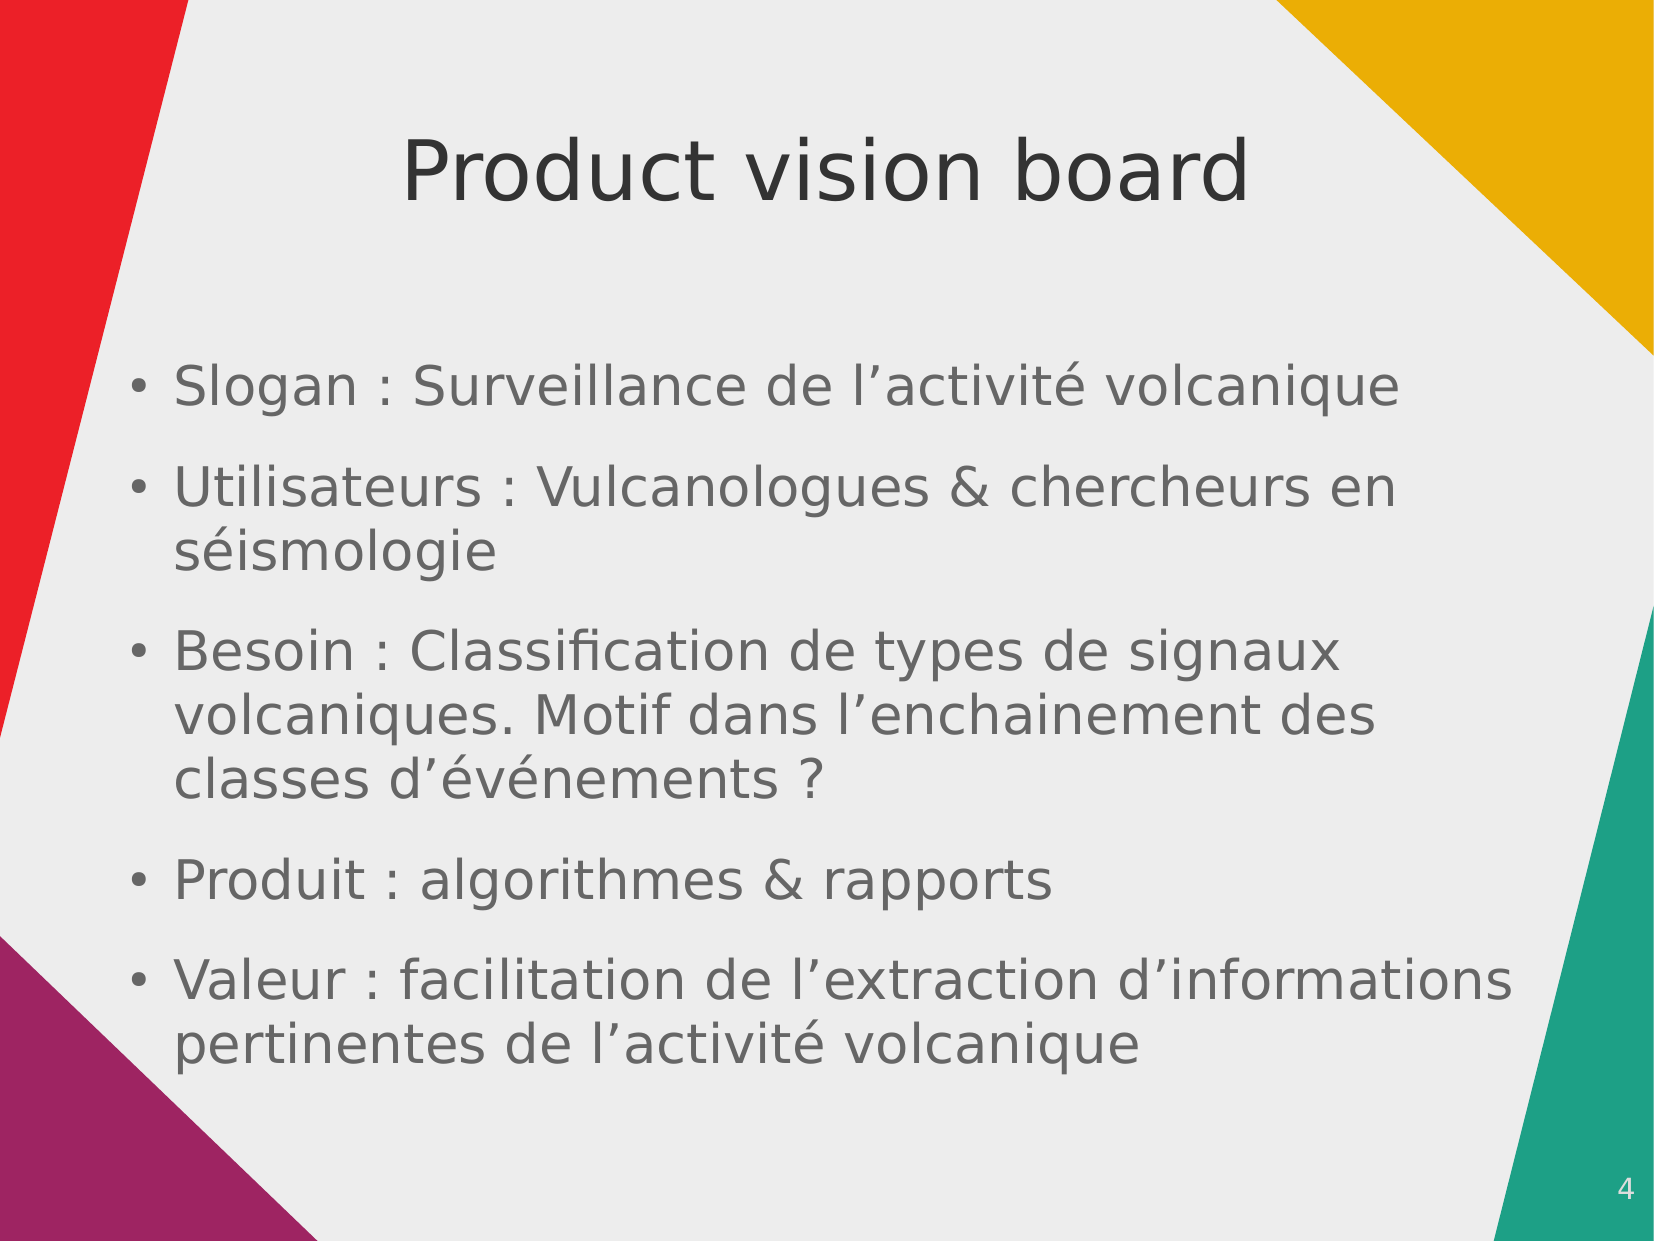

# Product vision board
Slogan : Surveillance de l’activité volcanique
Utilisateurs : Vulcanologues & chercheurs en séismologie
Besoin : Classification de types de signaux volcaniques. Motif dans l’enchainement des classes d’événements ?
Produit : algorithmes & rapports
Valeur : facilitation de l’extraction d’informations pertinentes de l’activité volcanique
4